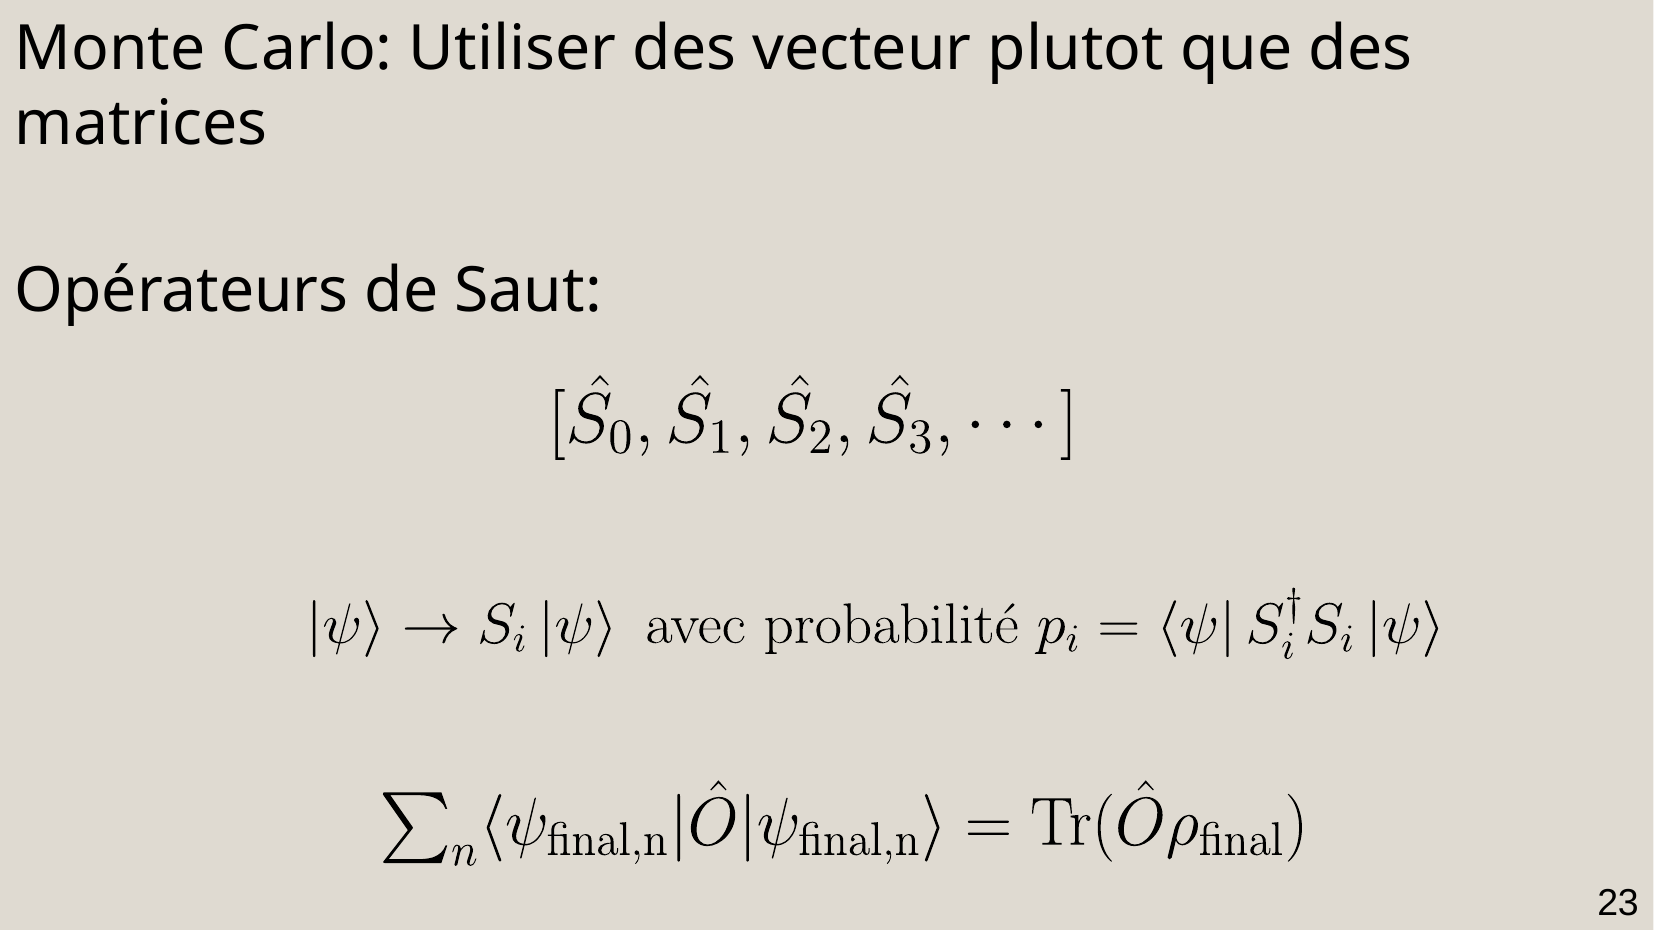

Monte Carlo: Utiliser des vecteur plutot que des matrices
Opérateurs de Saut: